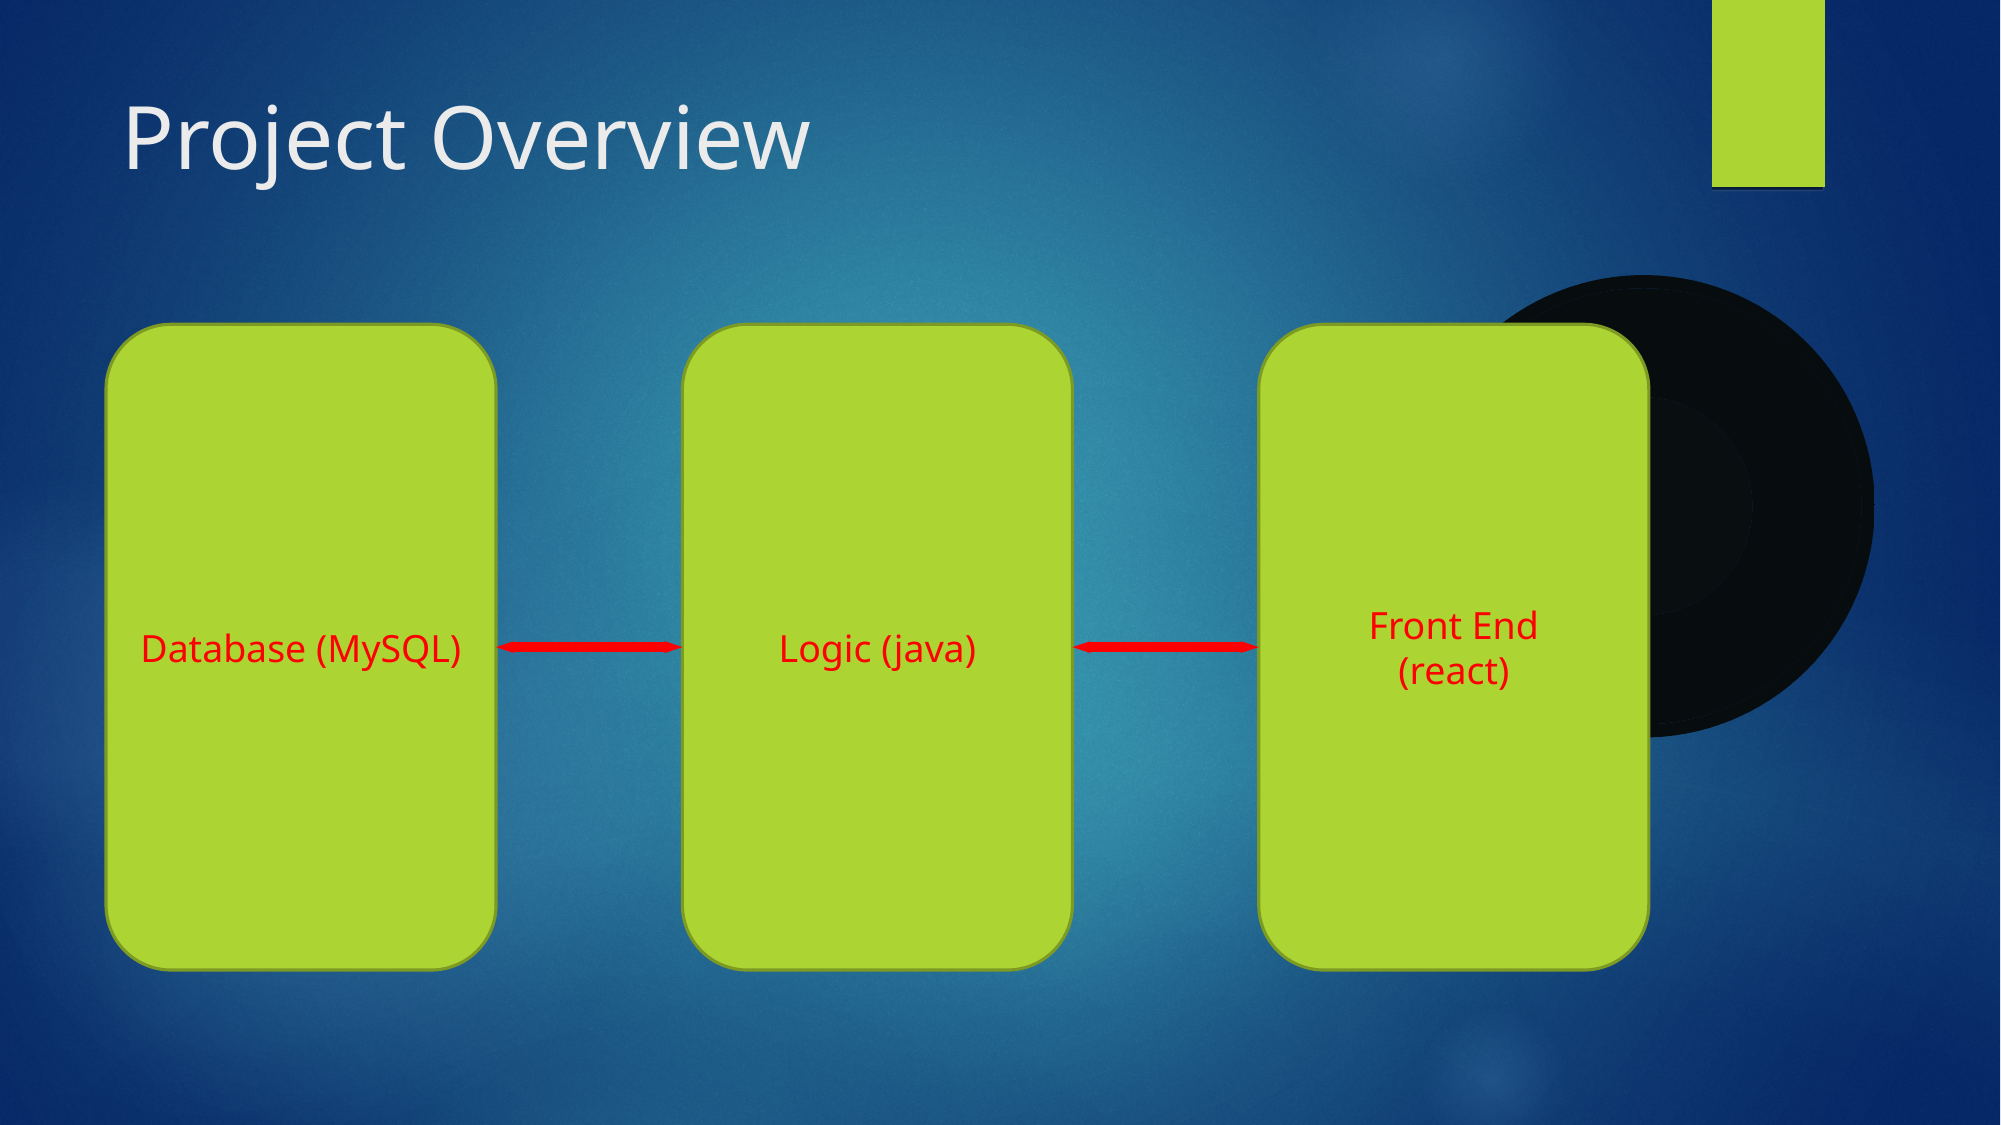

# Project Overview
Database (MySQL)
Logic (java)
Front End
(react)